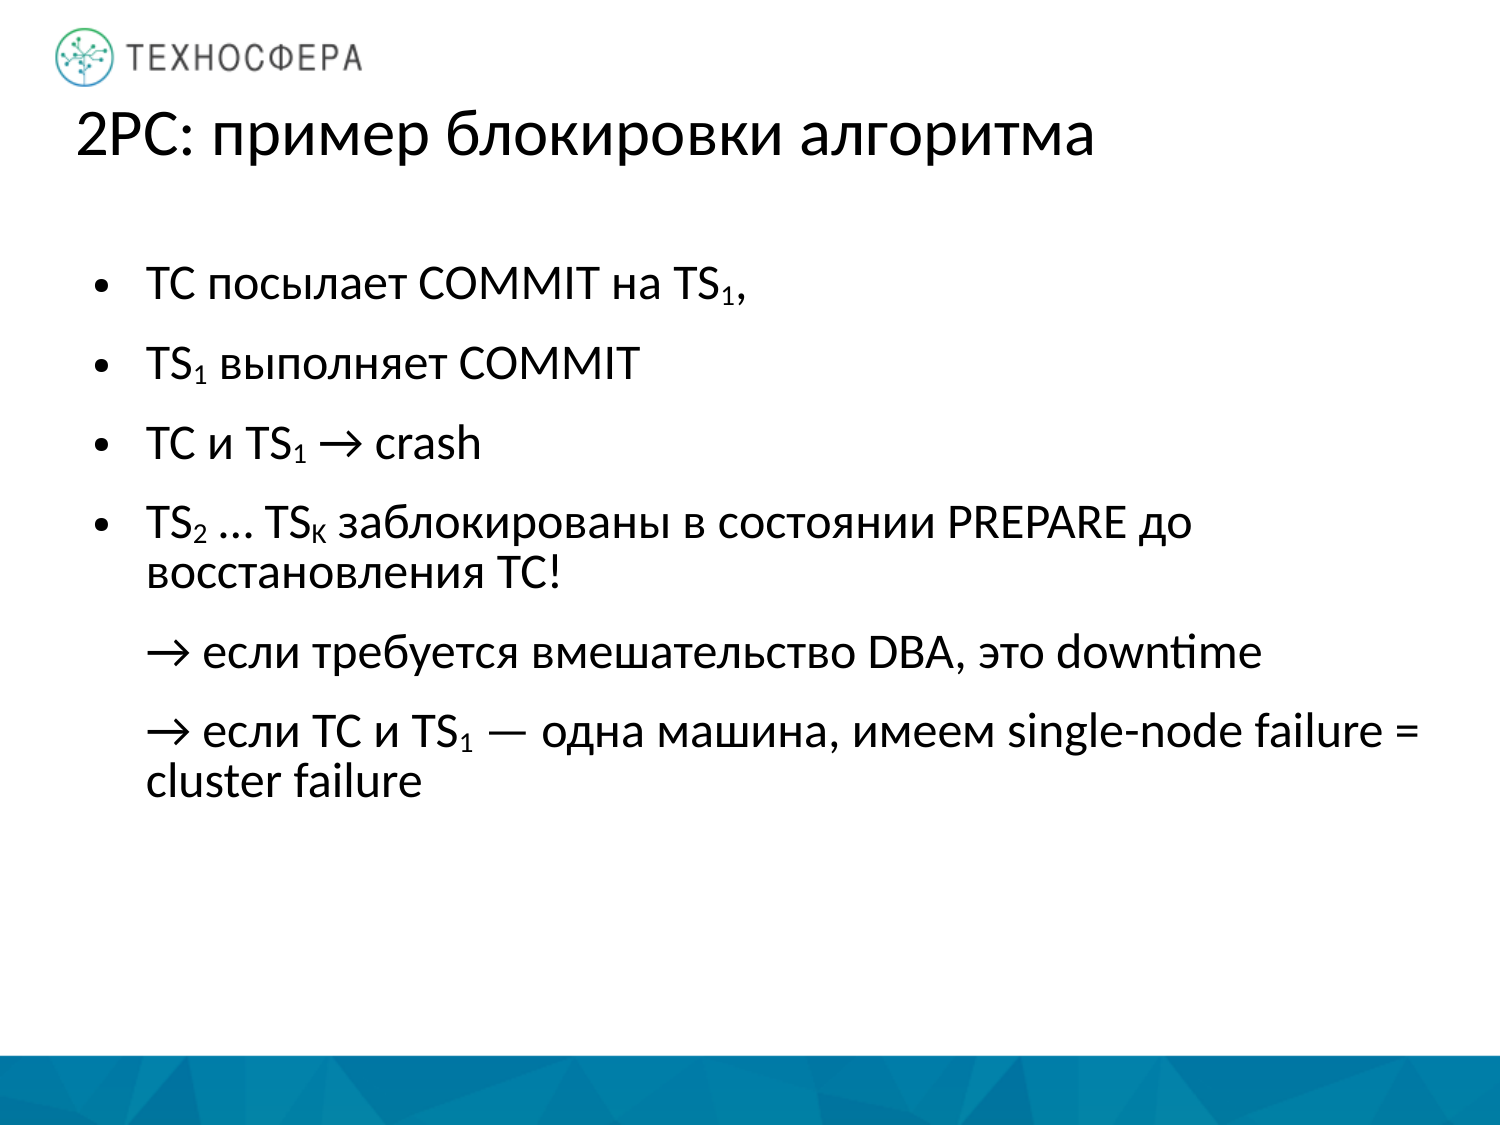

# 2PC: пример блокировки алгоритма
TC посылает COMMIT на TS1,
TS1 выполняет COMMIT
TC и TS1 → crash
TS2 … TSK заблокированы в состоянии PREPARE до восстановления TC!
→ если требуется вмешательство DBA, это downtime
→ если TC и TS1 — одна машина, имеем single-node failure = cluster failure